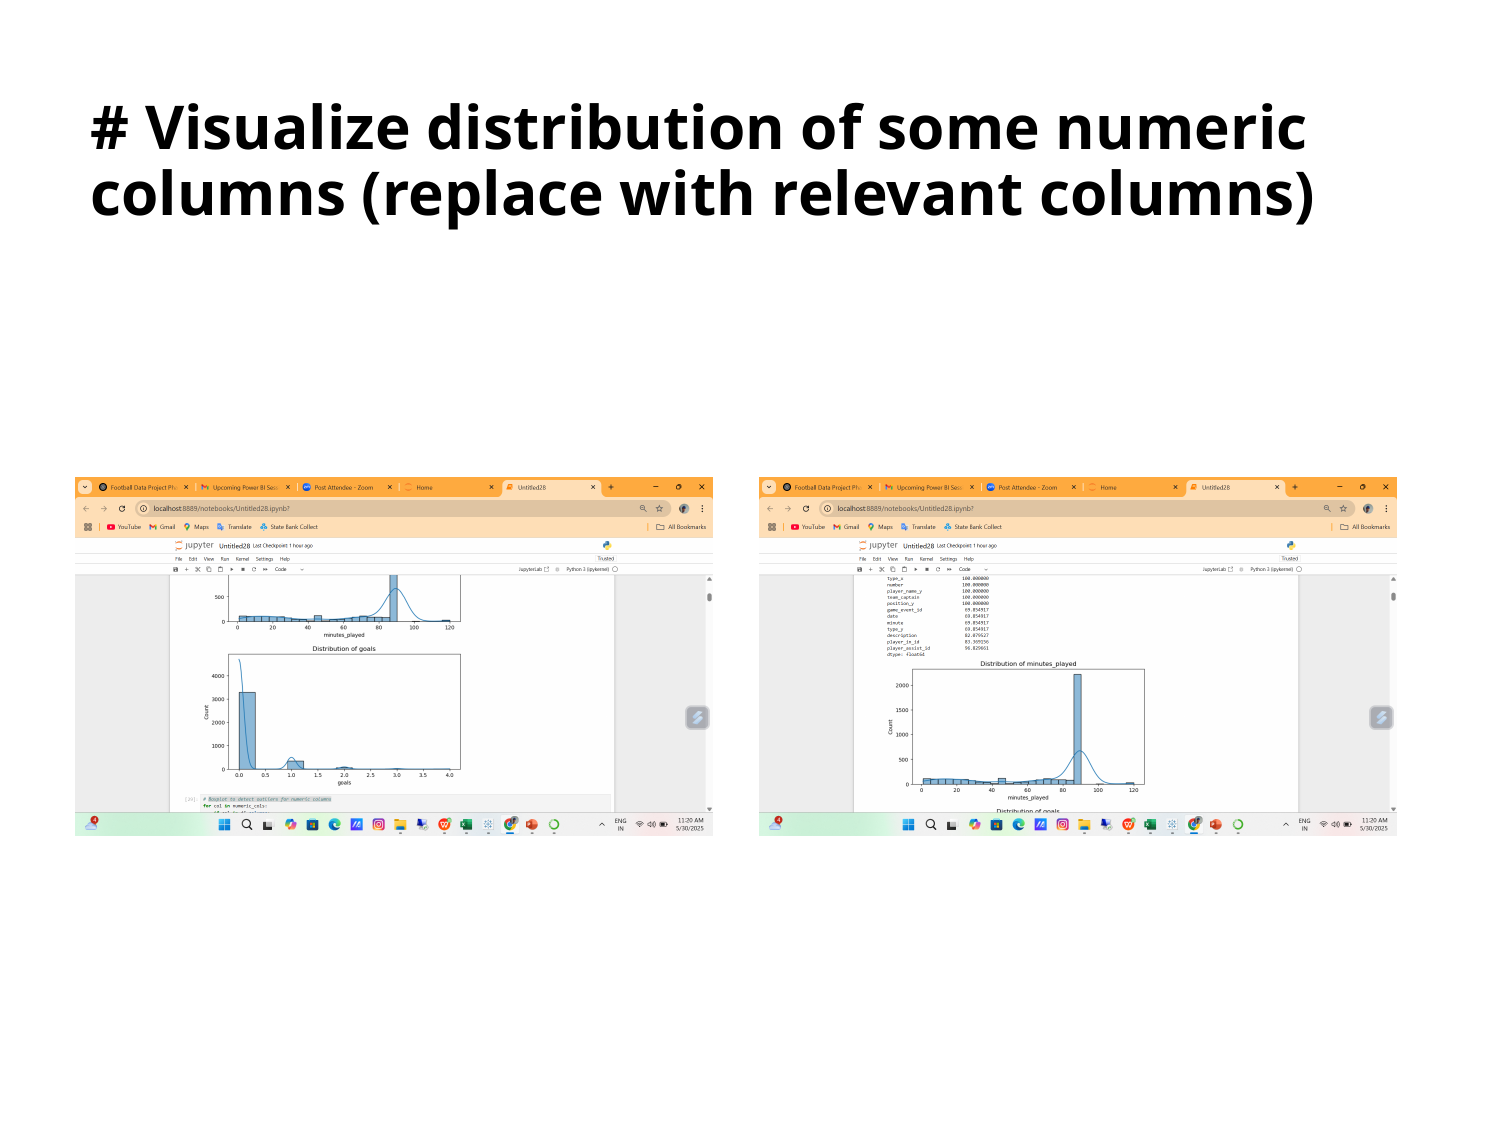

# # Visualize distribution of some numeric columns (replace with relevant columns)